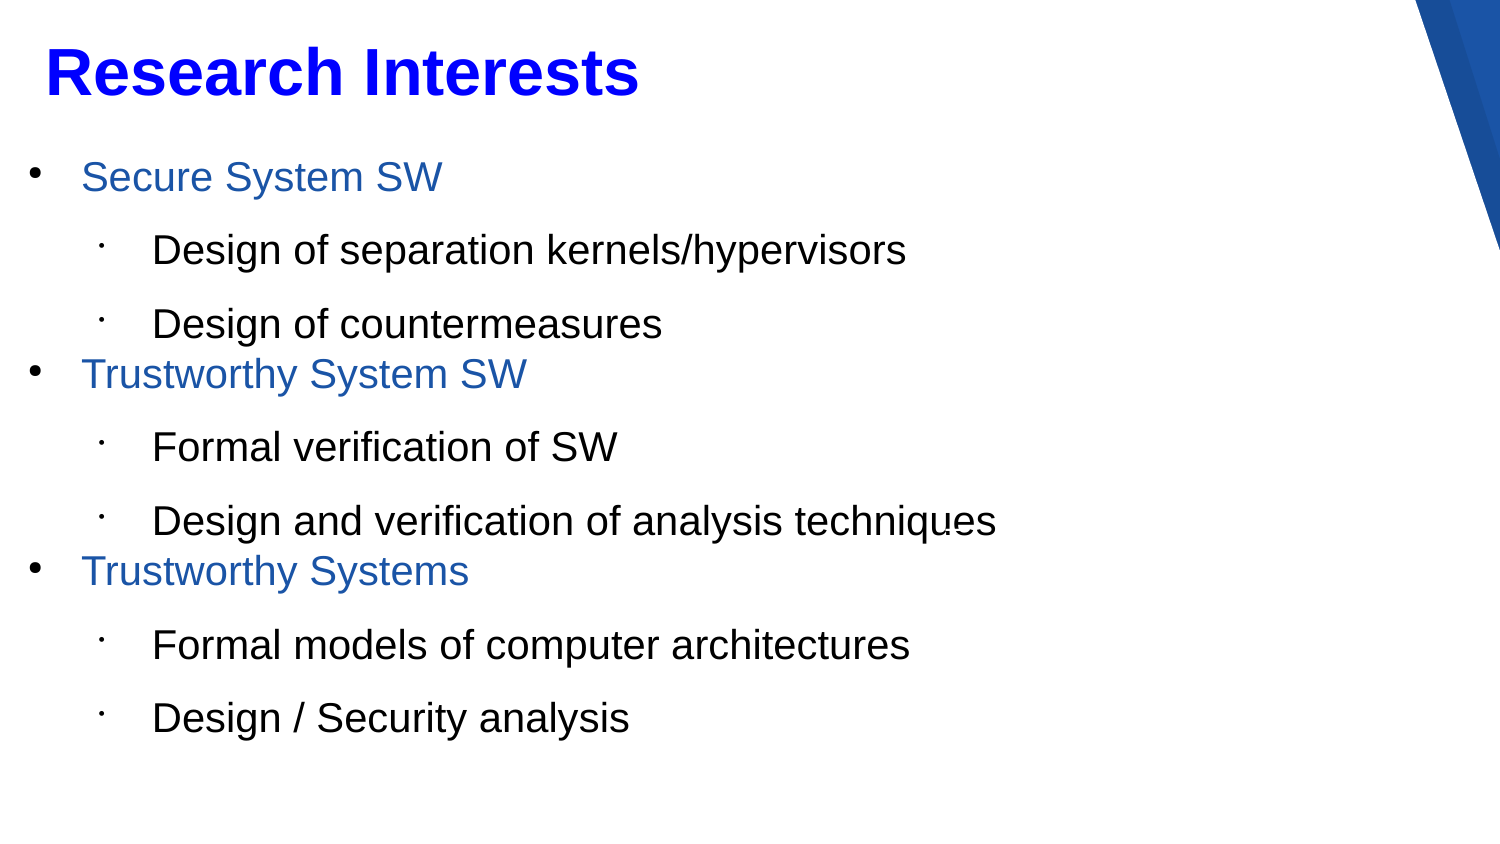

# Research Interests
Secure System SW
Design of separation kernels/hypervisors
Design of countermeasures
Trustworthy System SW
Formal verification of SW
Design and verification of analysis techniques
Trustworthy Systems
Formal models of computer architectures
Design / Security analysis
Software engineer – Pisa
11 years
7-15 employees
J2EE applications
Enterprise application integration
3D scientific applications